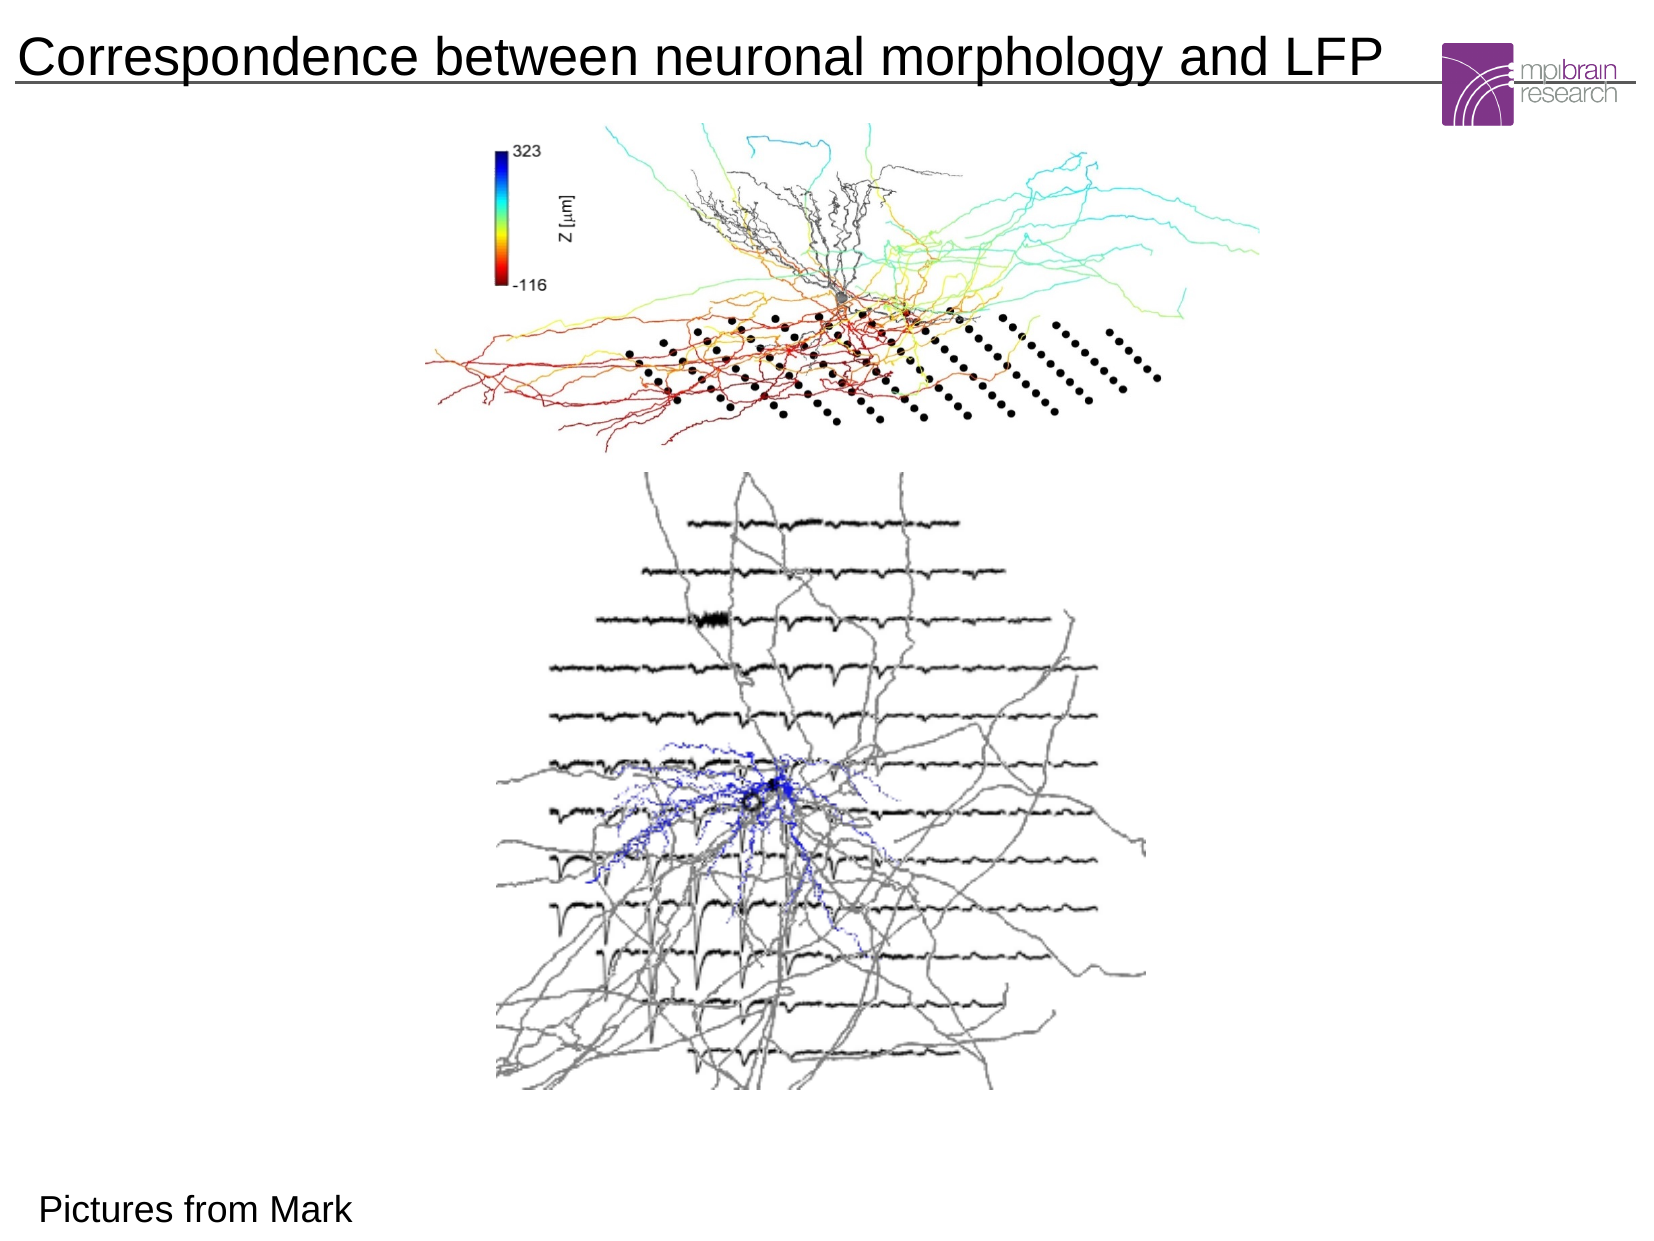

Correspondence between neuronal morphology and LFP
Pictures from Mark